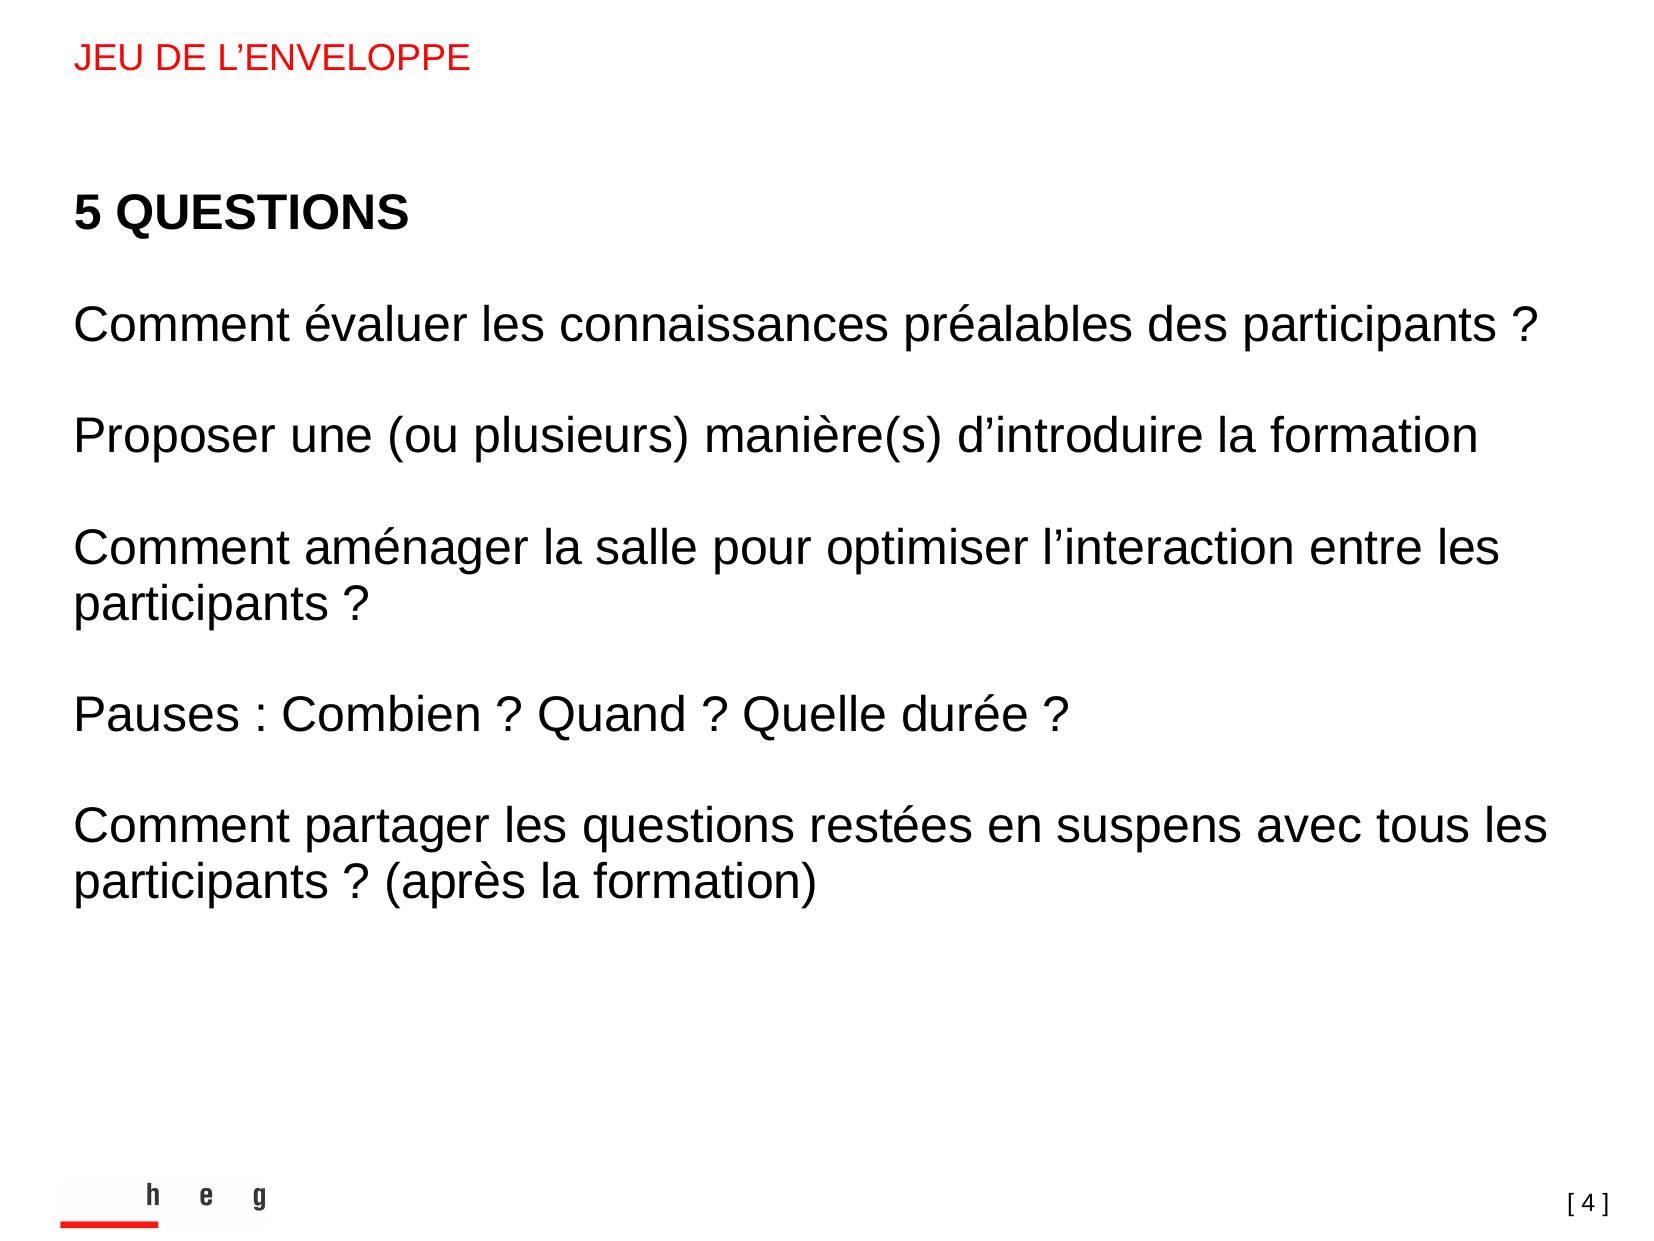

JEU DE L’ENVELOPPE
5 QUESTIONS
Comment évaluer les connaissances préalables des participants ?
Proposer une (ou plusieurs) manière(s) d’introduire la formation
Comment aménager la salle pour optimiser l’interaction entre les participants ?
Pauses : Combien ? Quand ? Quelle durée ?
Comment partager les questions restées en suspens avec tous les participants ? (après la formation)